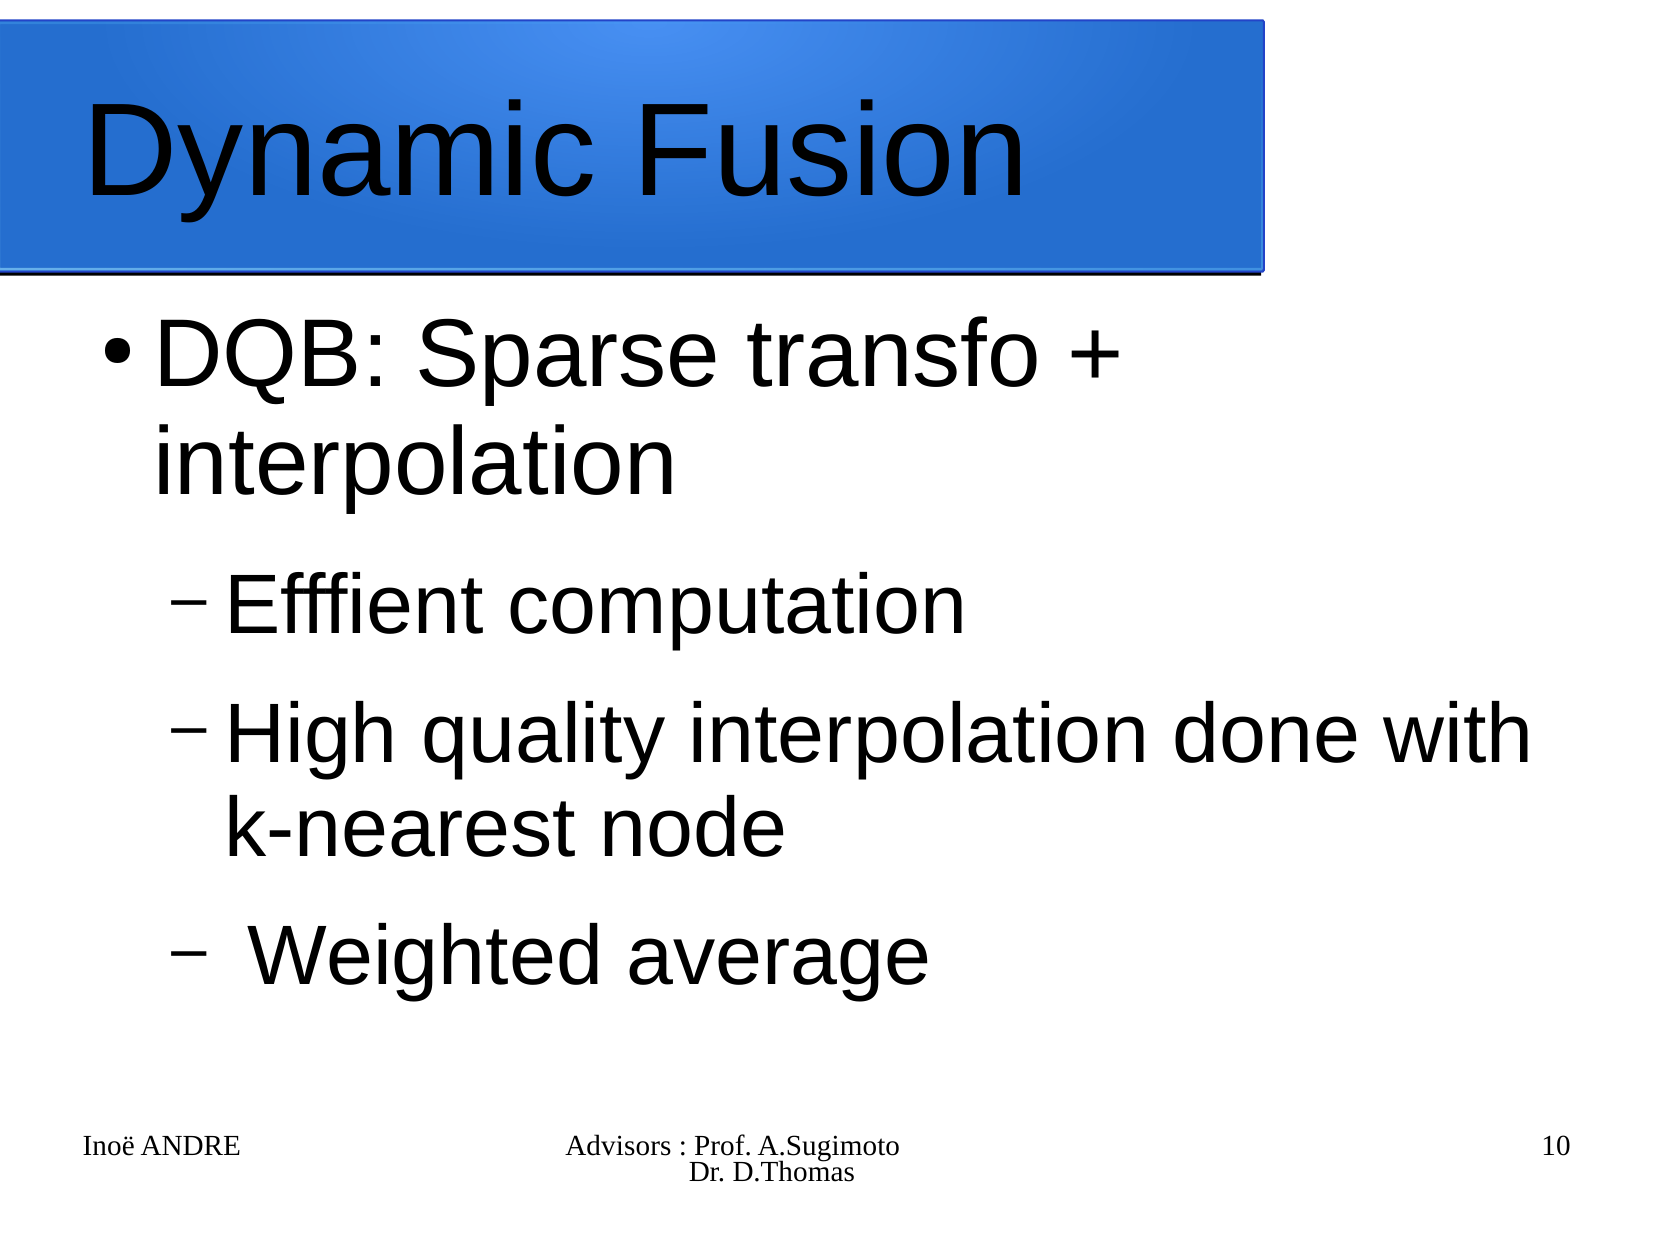

# Dynamic Fusion
DQB: Sparse transfo + interpolation
Efffient computation
High quality interpolation done with k-nearest node
 Weighted average
Inoë ANDRE
Advisors : Prof. A.Sugimoto Dr. D.Thomas
10